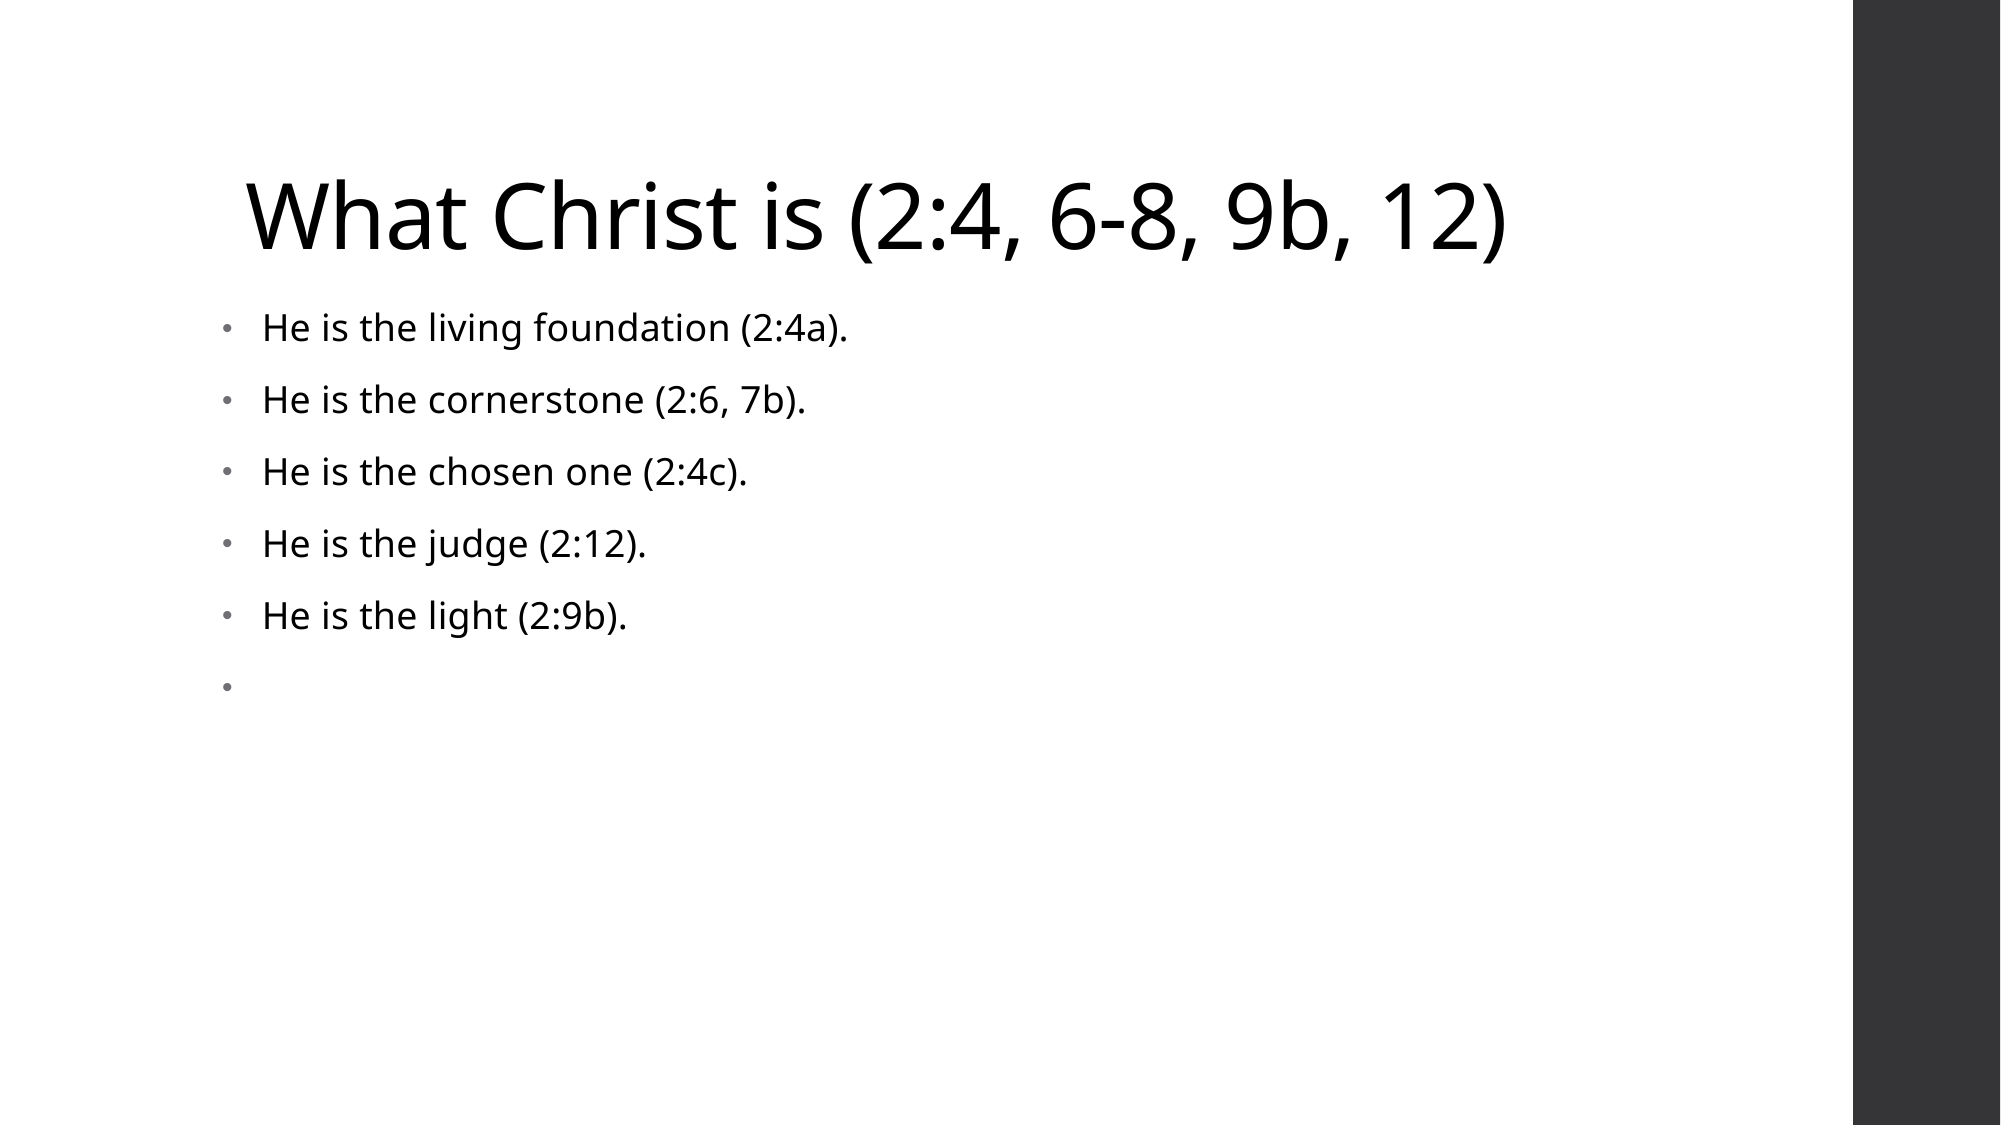

# What Christ is (2:4, 6-8, 9b, 12)
 He is the living foundation (2:4a).
 He is the cornerstone (2:6, 7b).
 He is the chosen one (2:4c).
 He is the judge (2:12).
 He is the light (2:9b).